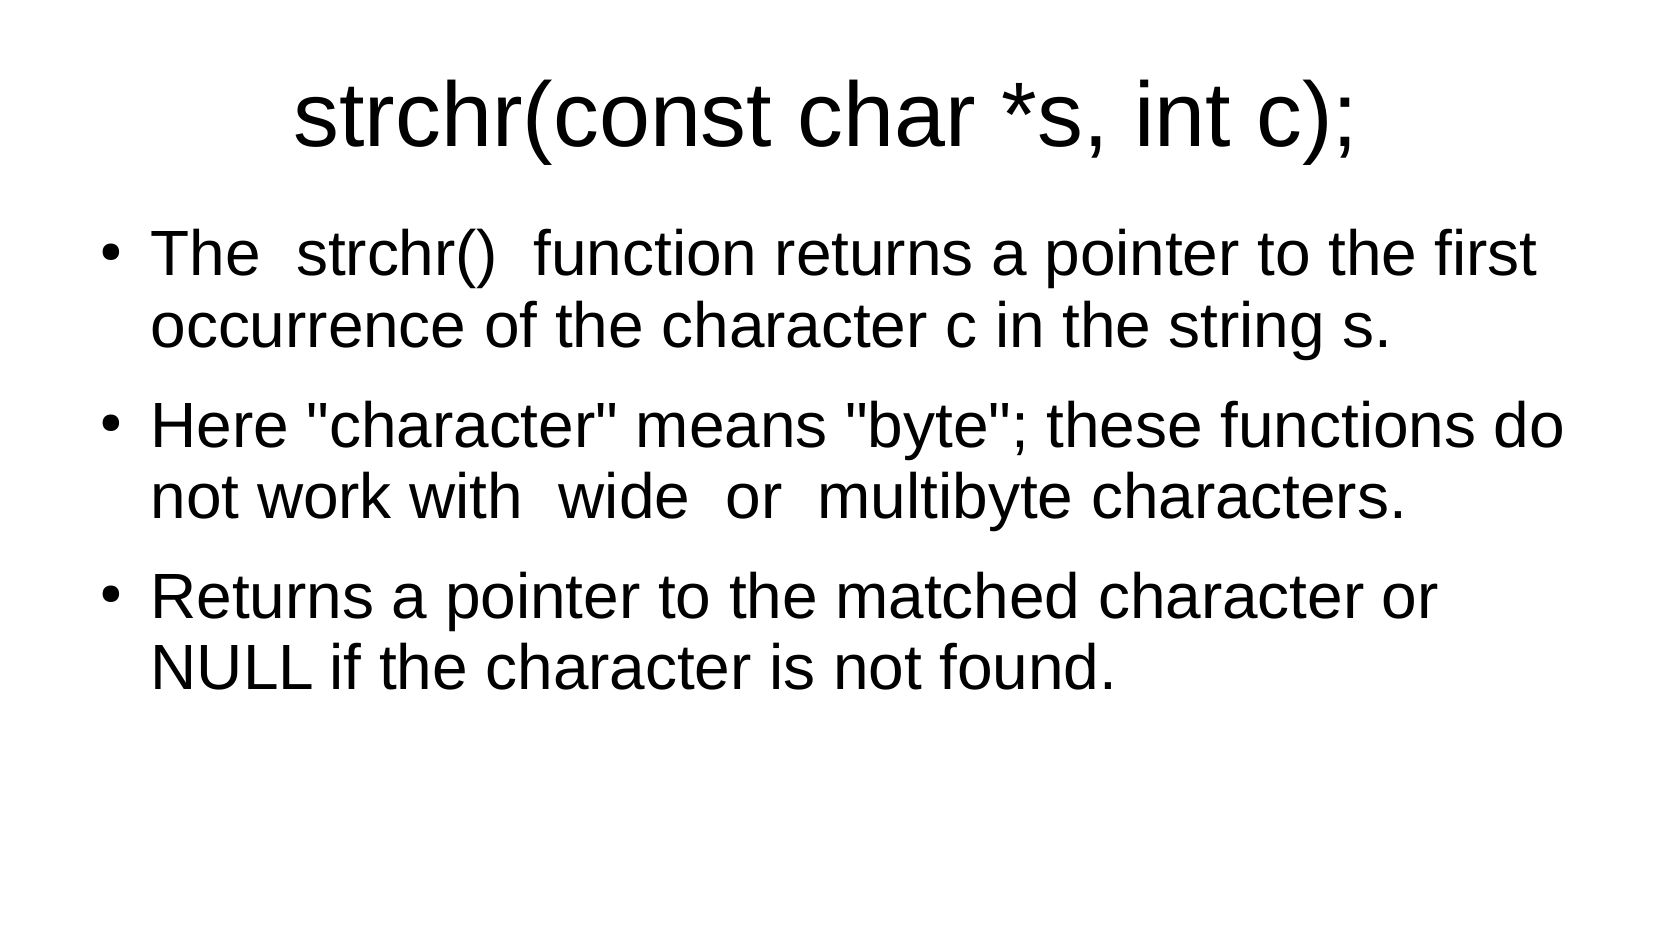

# strchr(const char *s, int c);
The strchr() function returns a pointer to the first occurrence of the character c in the string s.
Here "character" means "byte"; these functions do not work with wide or multibyte characters.
Returns a pointer to the matched character or NULL if the character is not found.